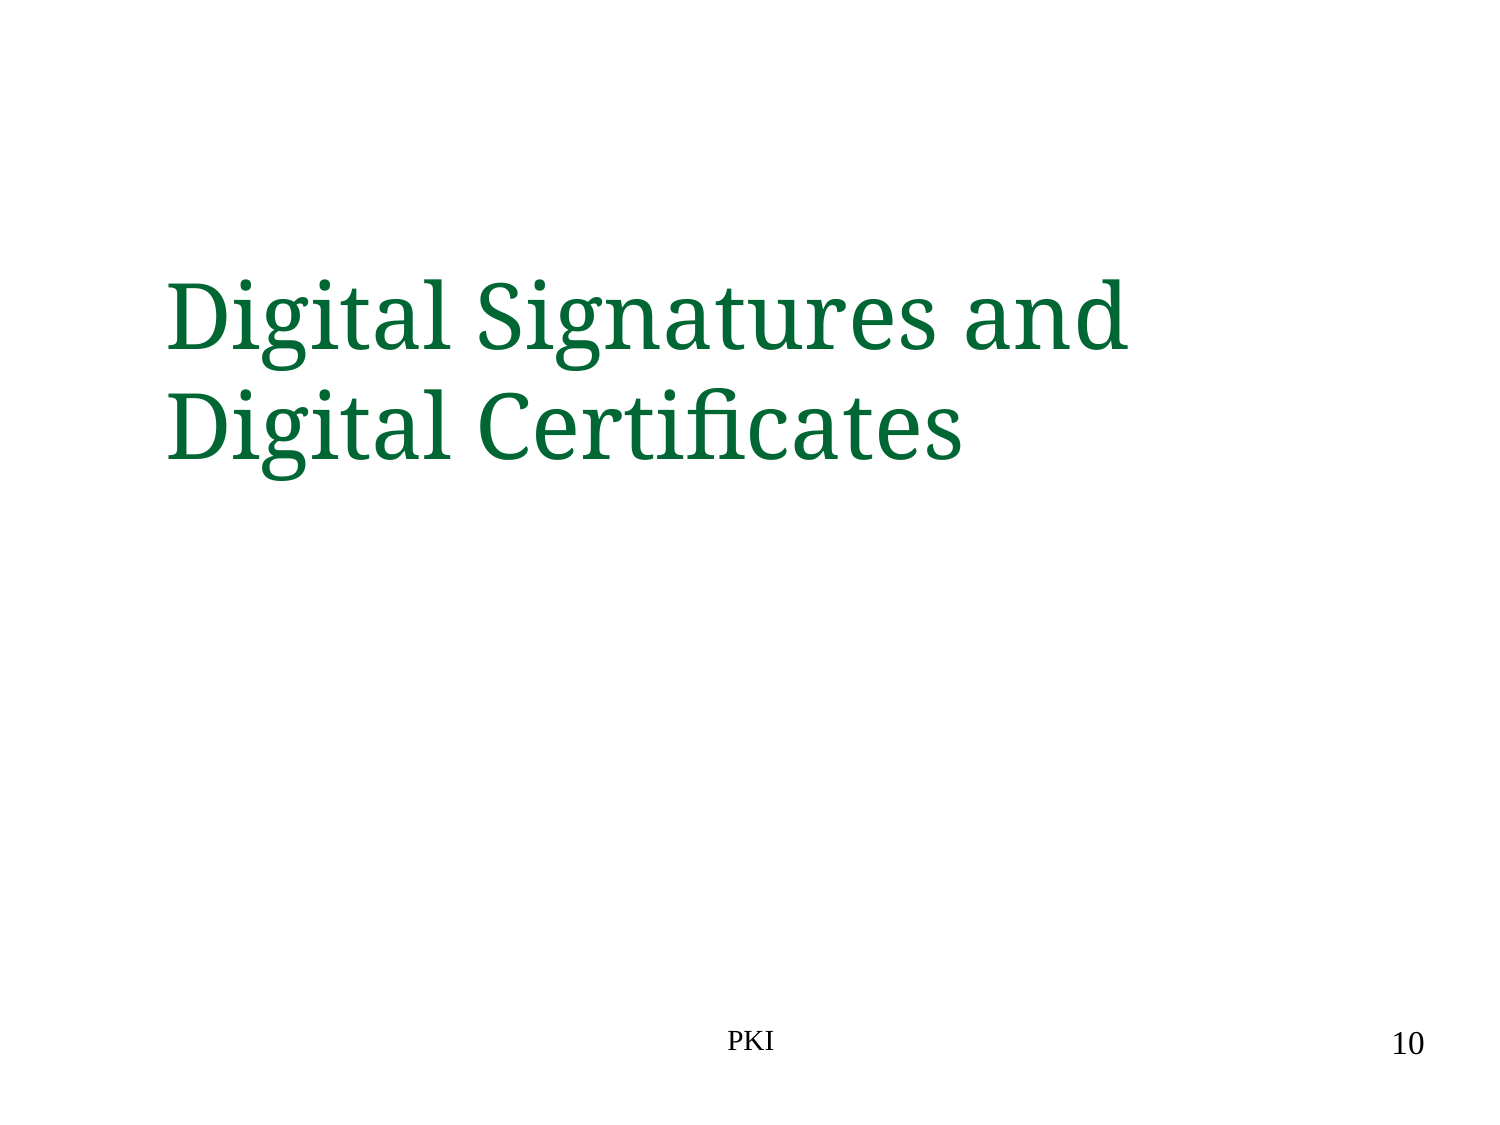

# Digital Signatures and Digital Certificates
PKI
10